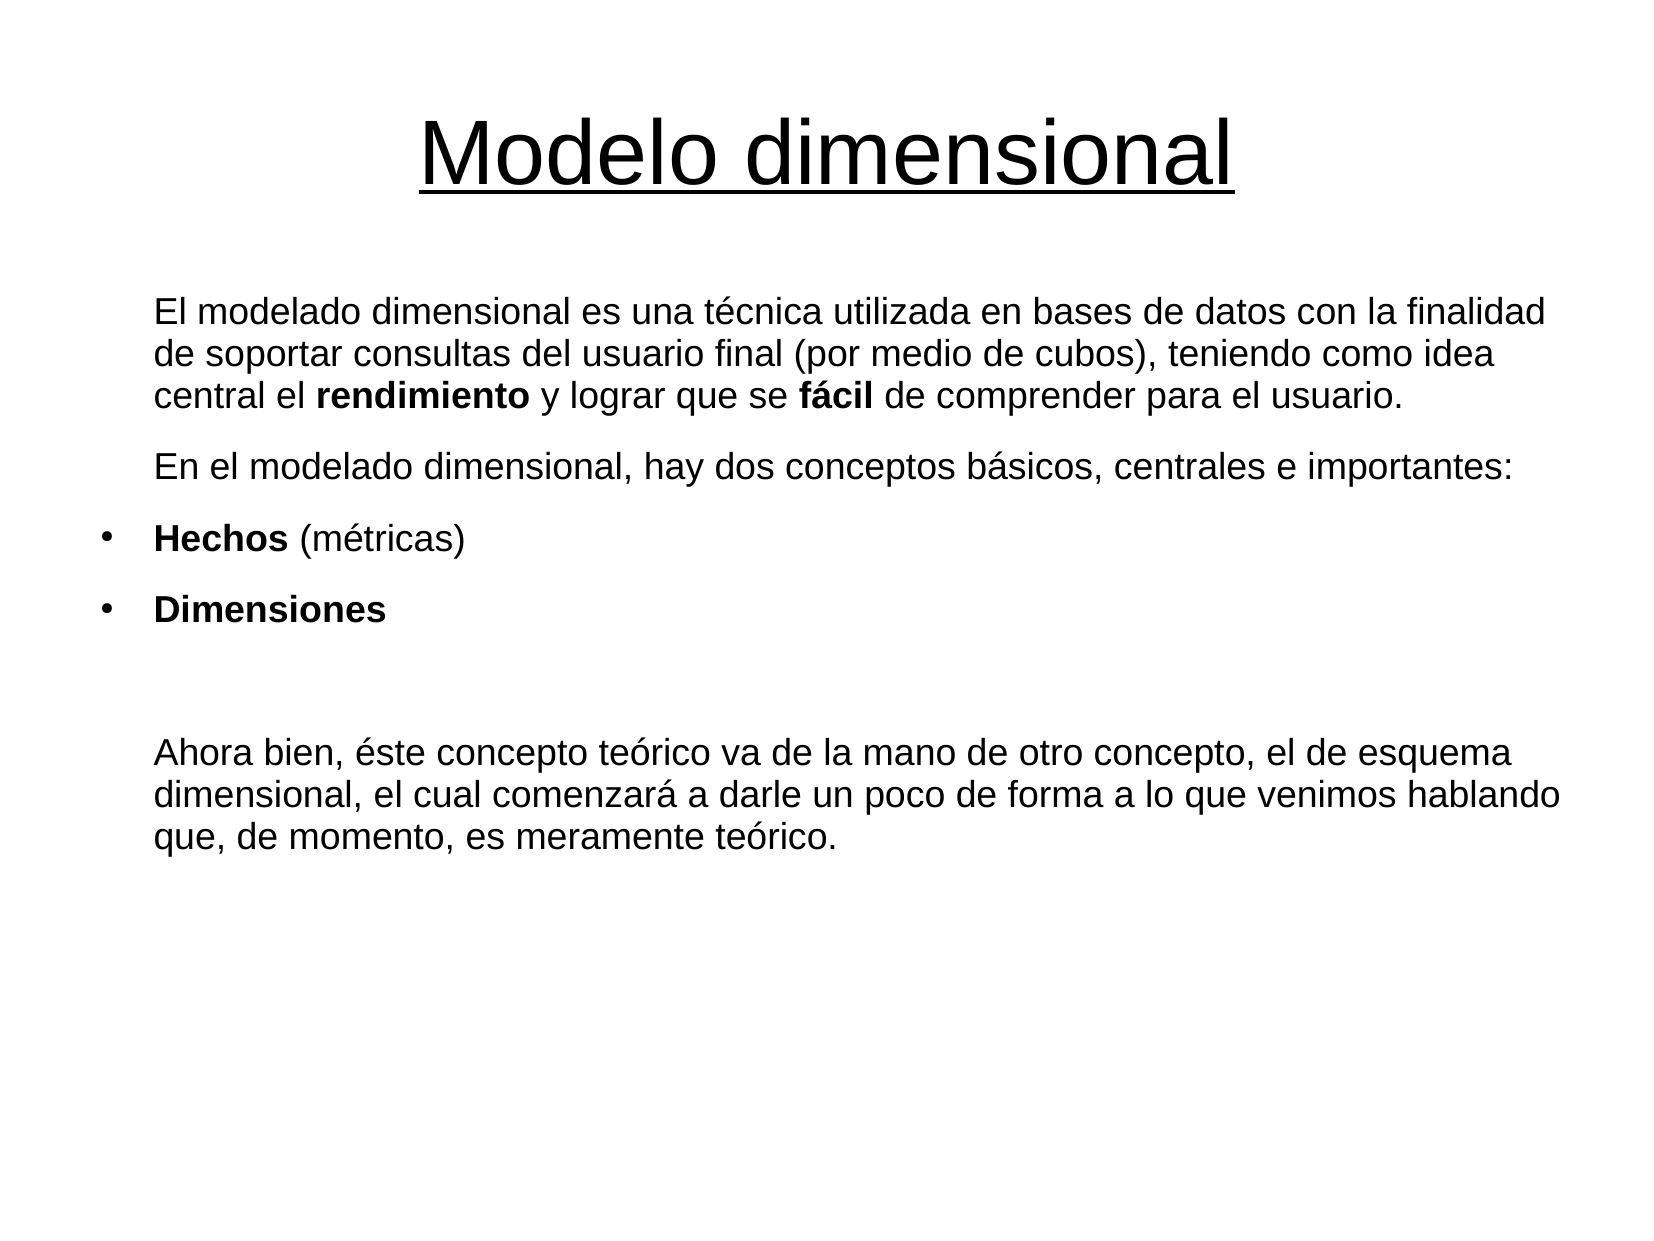

# Modelo dimensional
El modelado dimensional es una técnica utilizada en bases de datos con la finalidad de soportar consultas del usuario final (por medio de cubos), teniendo como idea central el rendimiento y lograr que se fácil de comprender para el usuario.
En el modelado dimensional, hay dos conceptos básicos, centrales e importantes:
Hechos (métricas)
Dimensiones
Ahora bien, éste concepto teórico va de la mano de otro concepto, el de esquema dimensional, el cual comenzará a darle un poco de forma a lo que venimos hablando que, de momento, es meramente teórico.